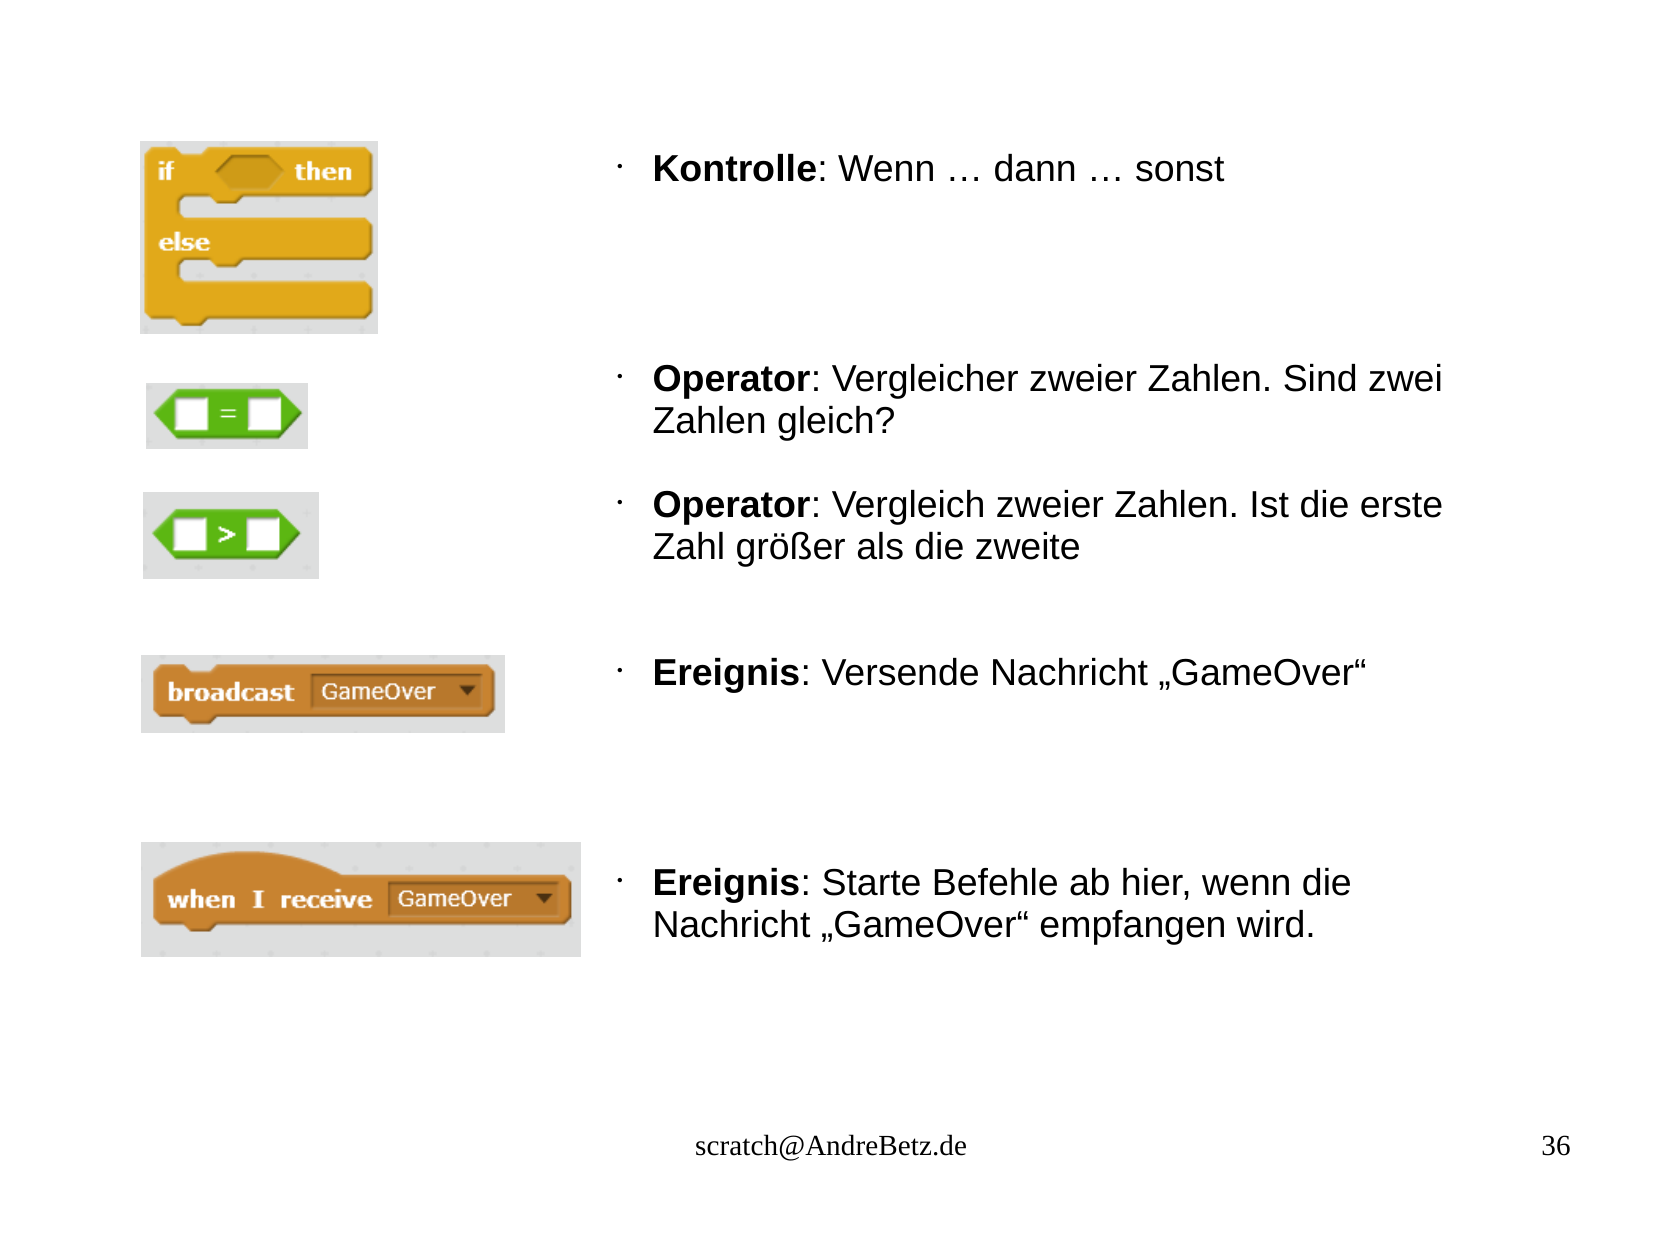

Kontrolle: Wenn … dann … sonst
Operator: Vergleicher zweier Zahlen. Sind zwei Zahlen gleich?
Operator: Vergleich zweier Zahlen. Ist die erste Zahl größer als die zweite
Ereignis: Versende Nachricht „GameOver“
Ereignis: Starte Befehle ab hier, wenn die Nachricht „GameOver“ empfangen wird.
 scratch@AndreBetz.de
36